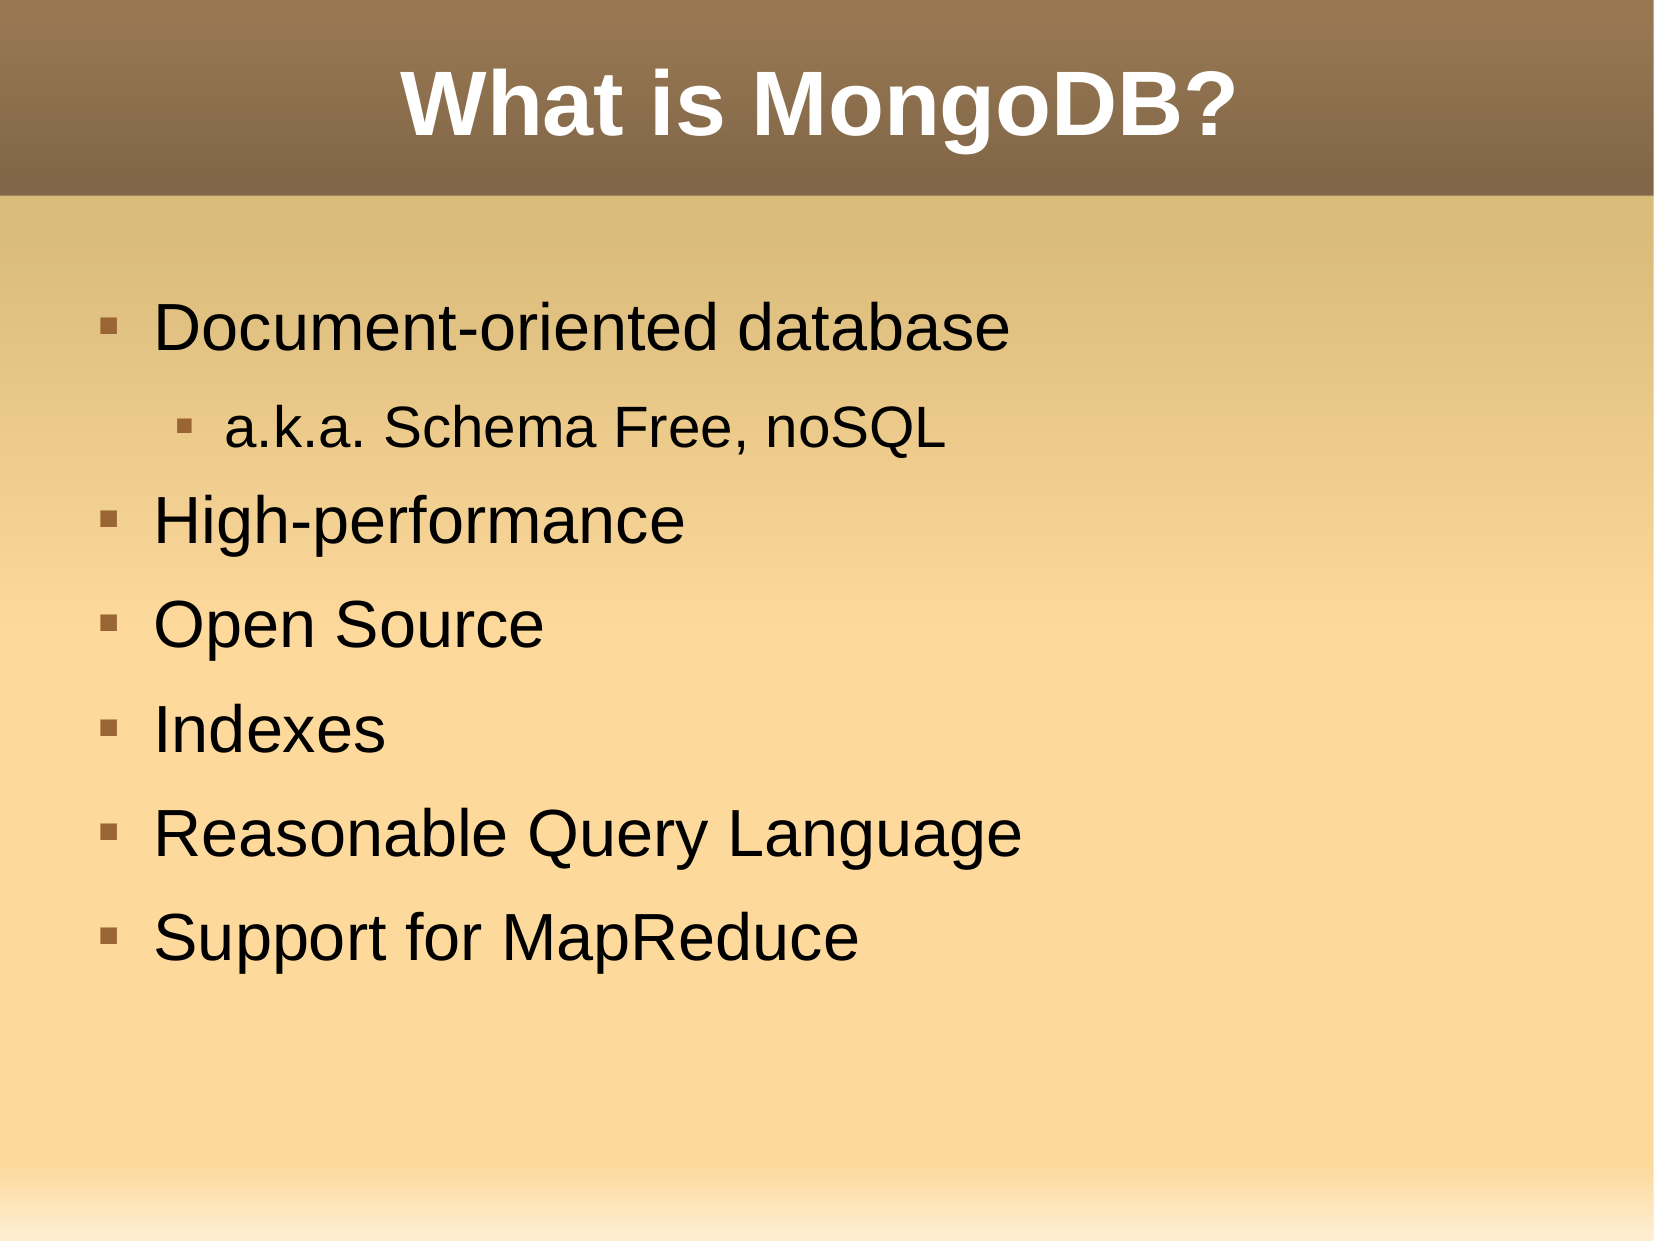

# What is MongoDB?
Document-oriented database
a.k.a. Schema Free, noSQL
High-performance
Open Source
Indexes
Reasonable Query Language
Support for MapReduce